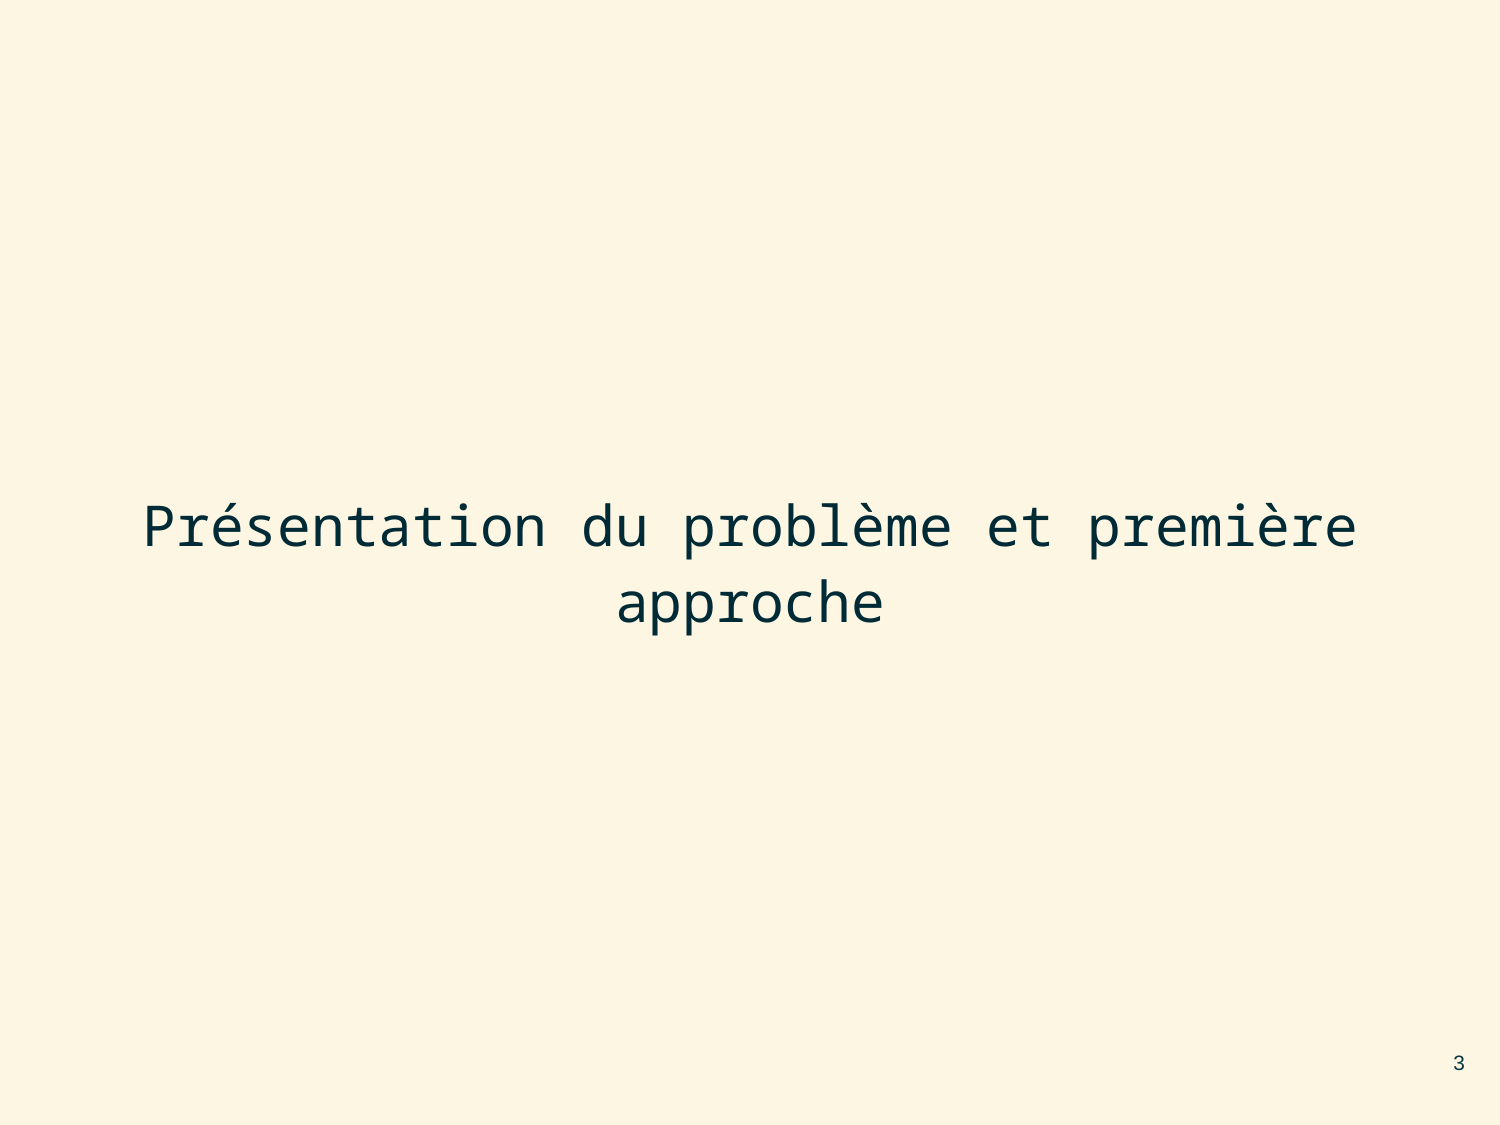

# Présentation du problème et première approche
3